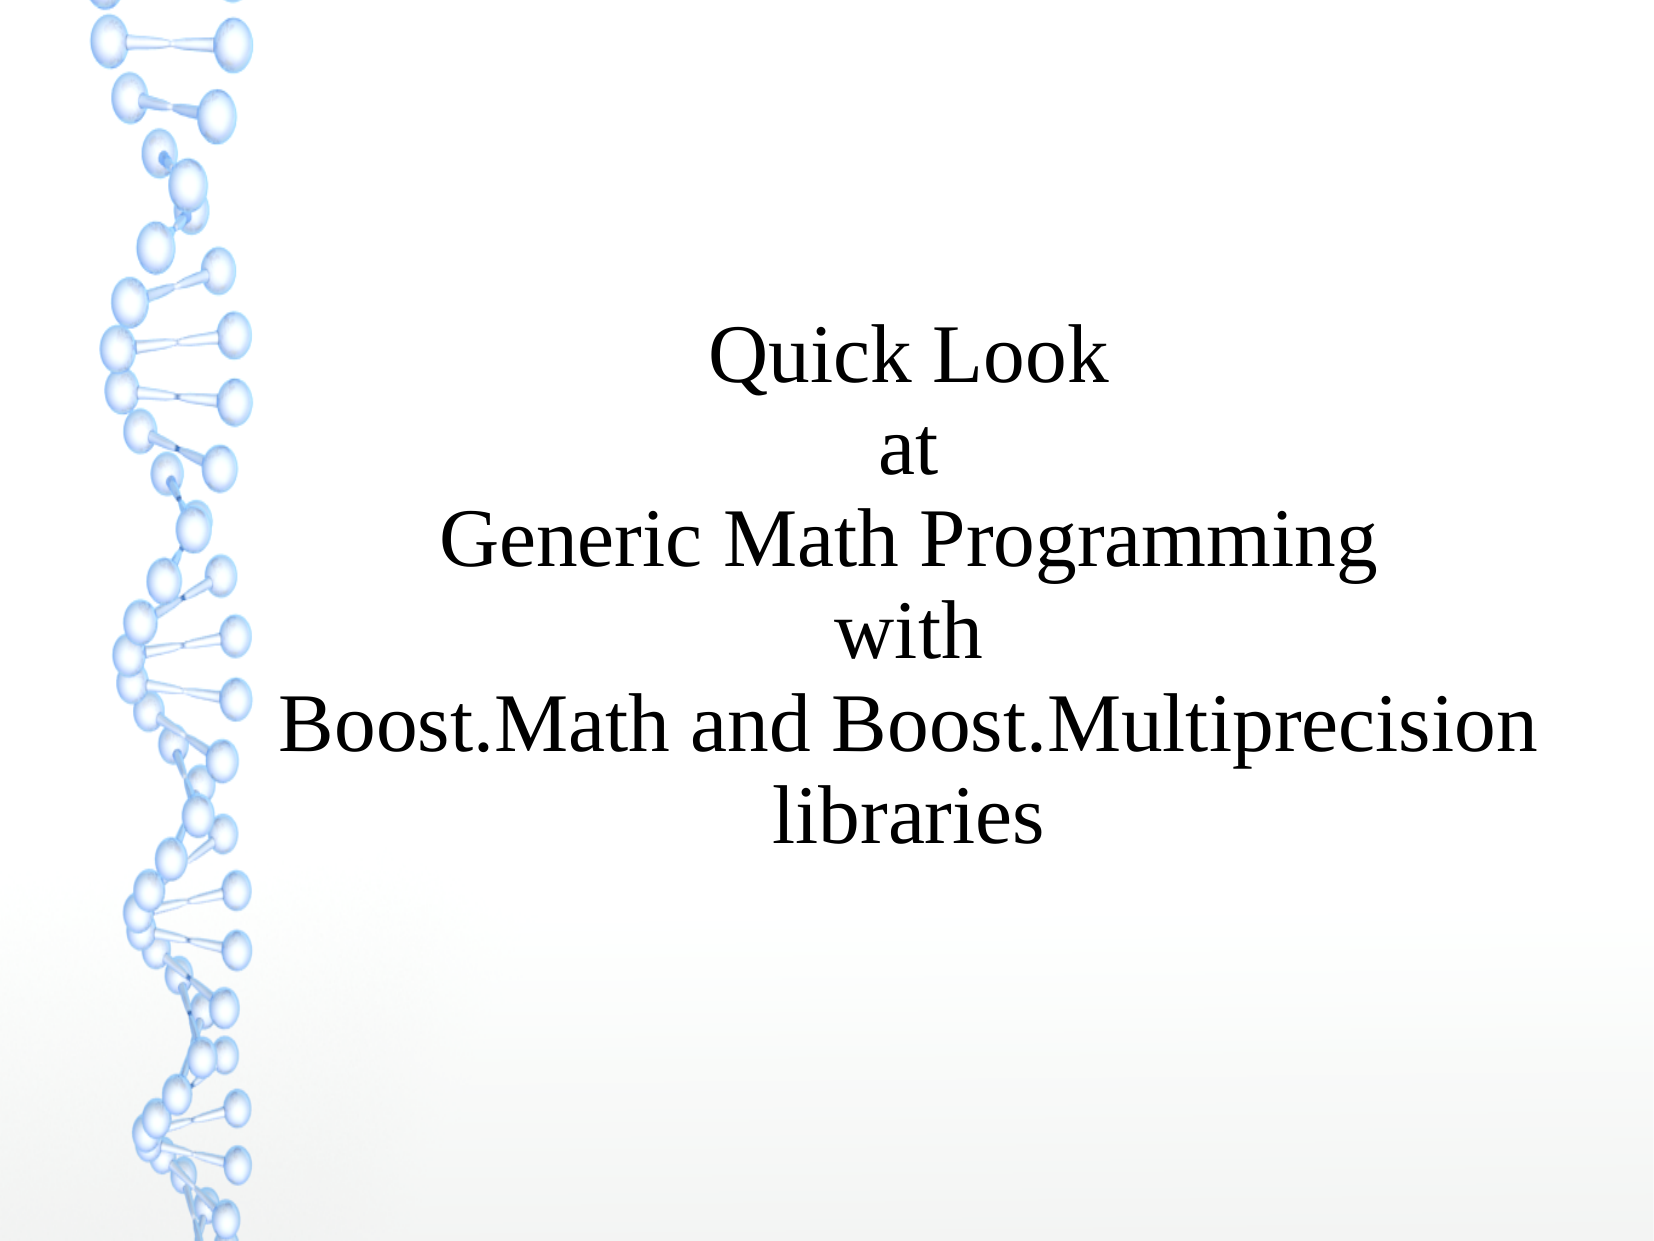

# Quick Look
at
Generic Math Programming
with
Boost.Math and Boost.Multiprecision
libraries